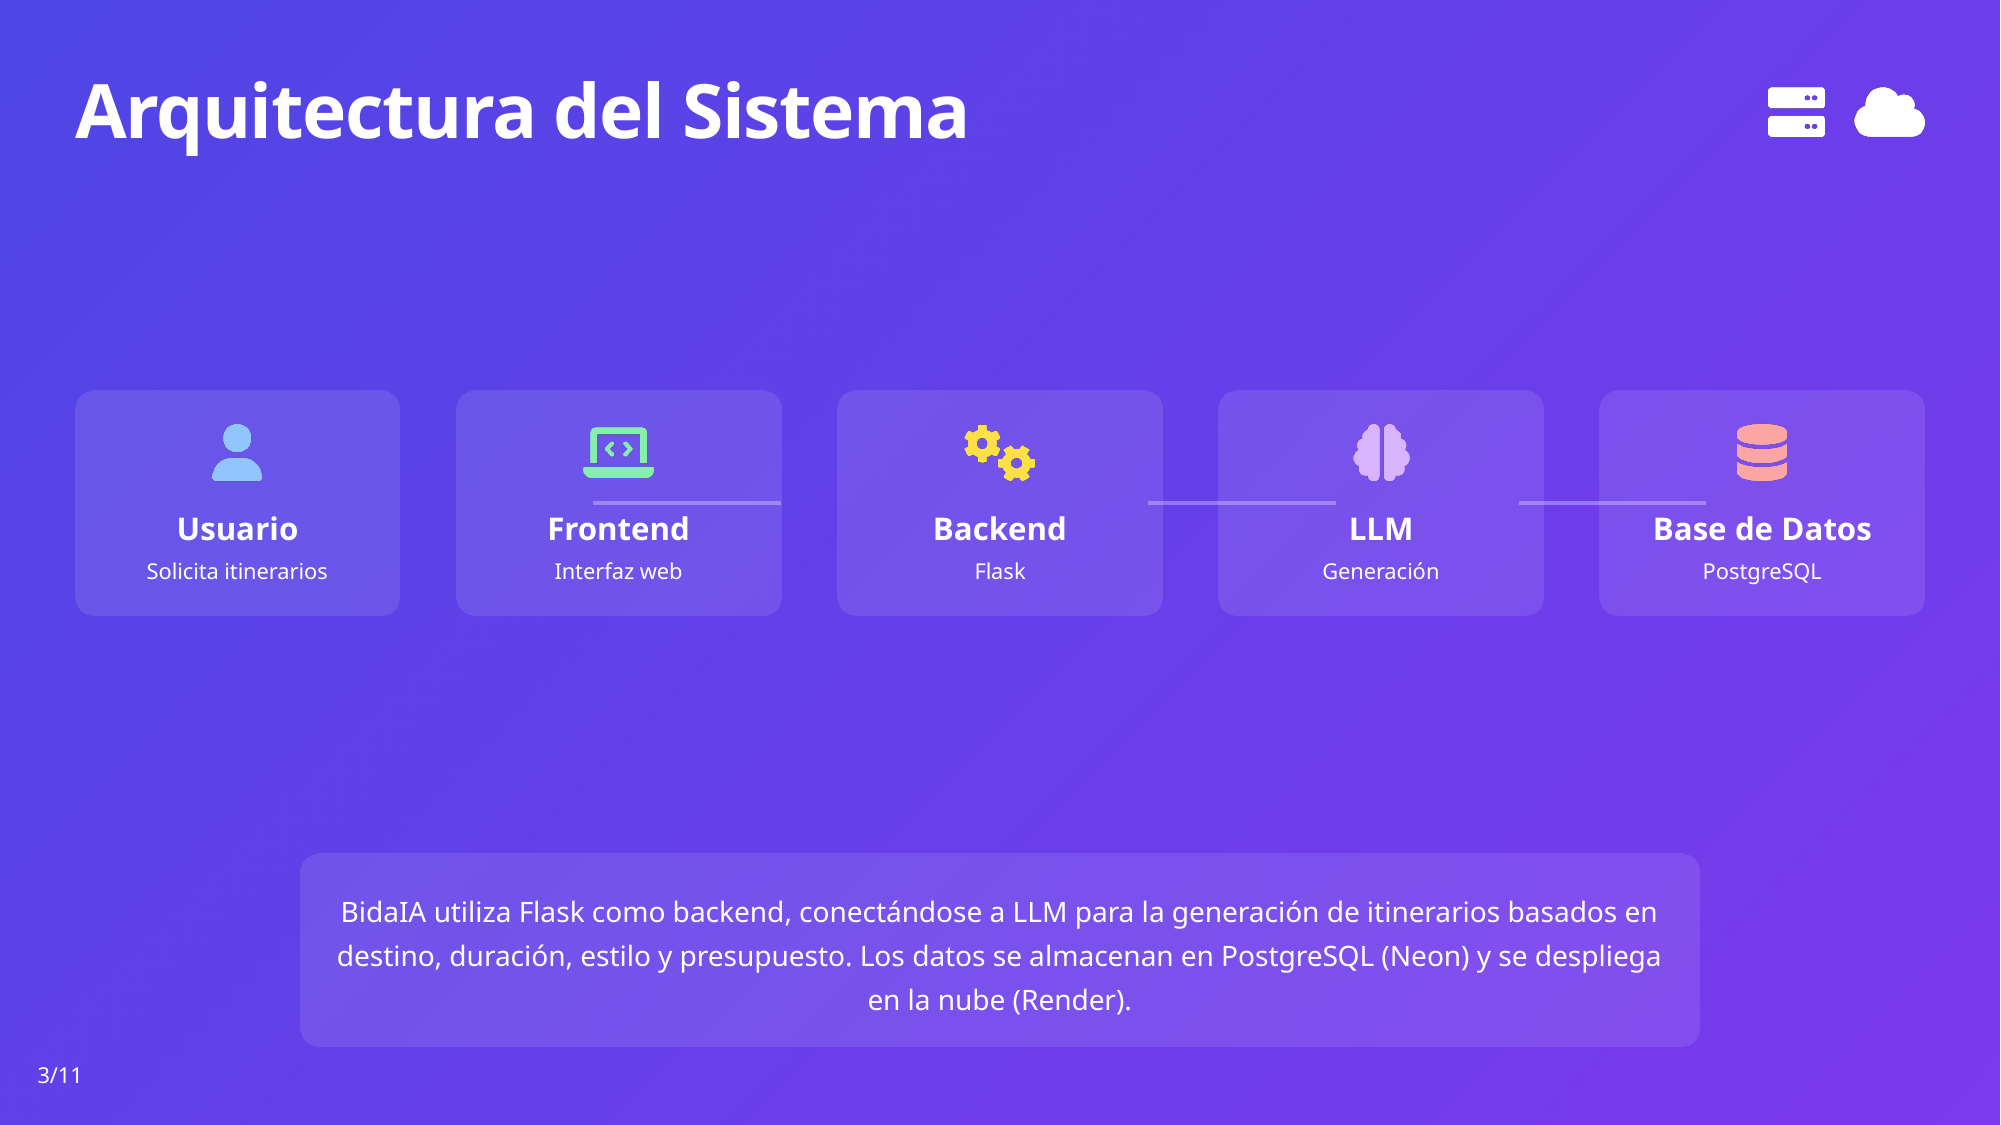

Arquitectura del Sistema
Usuario
Frontend
Backend
LLM
Base de Datos
Solicita itinerarios
Interfaz web
Flask
Generación
PostgreSQL
BidaIA utiliza Flask como backend, conectándose a LLM para la generación de itinerarios basados en destino, duración, estilo y presupuesto. Los datos se almacenan en PostgreSQL (Neon) y se despliega en la nube (Render).
3/11